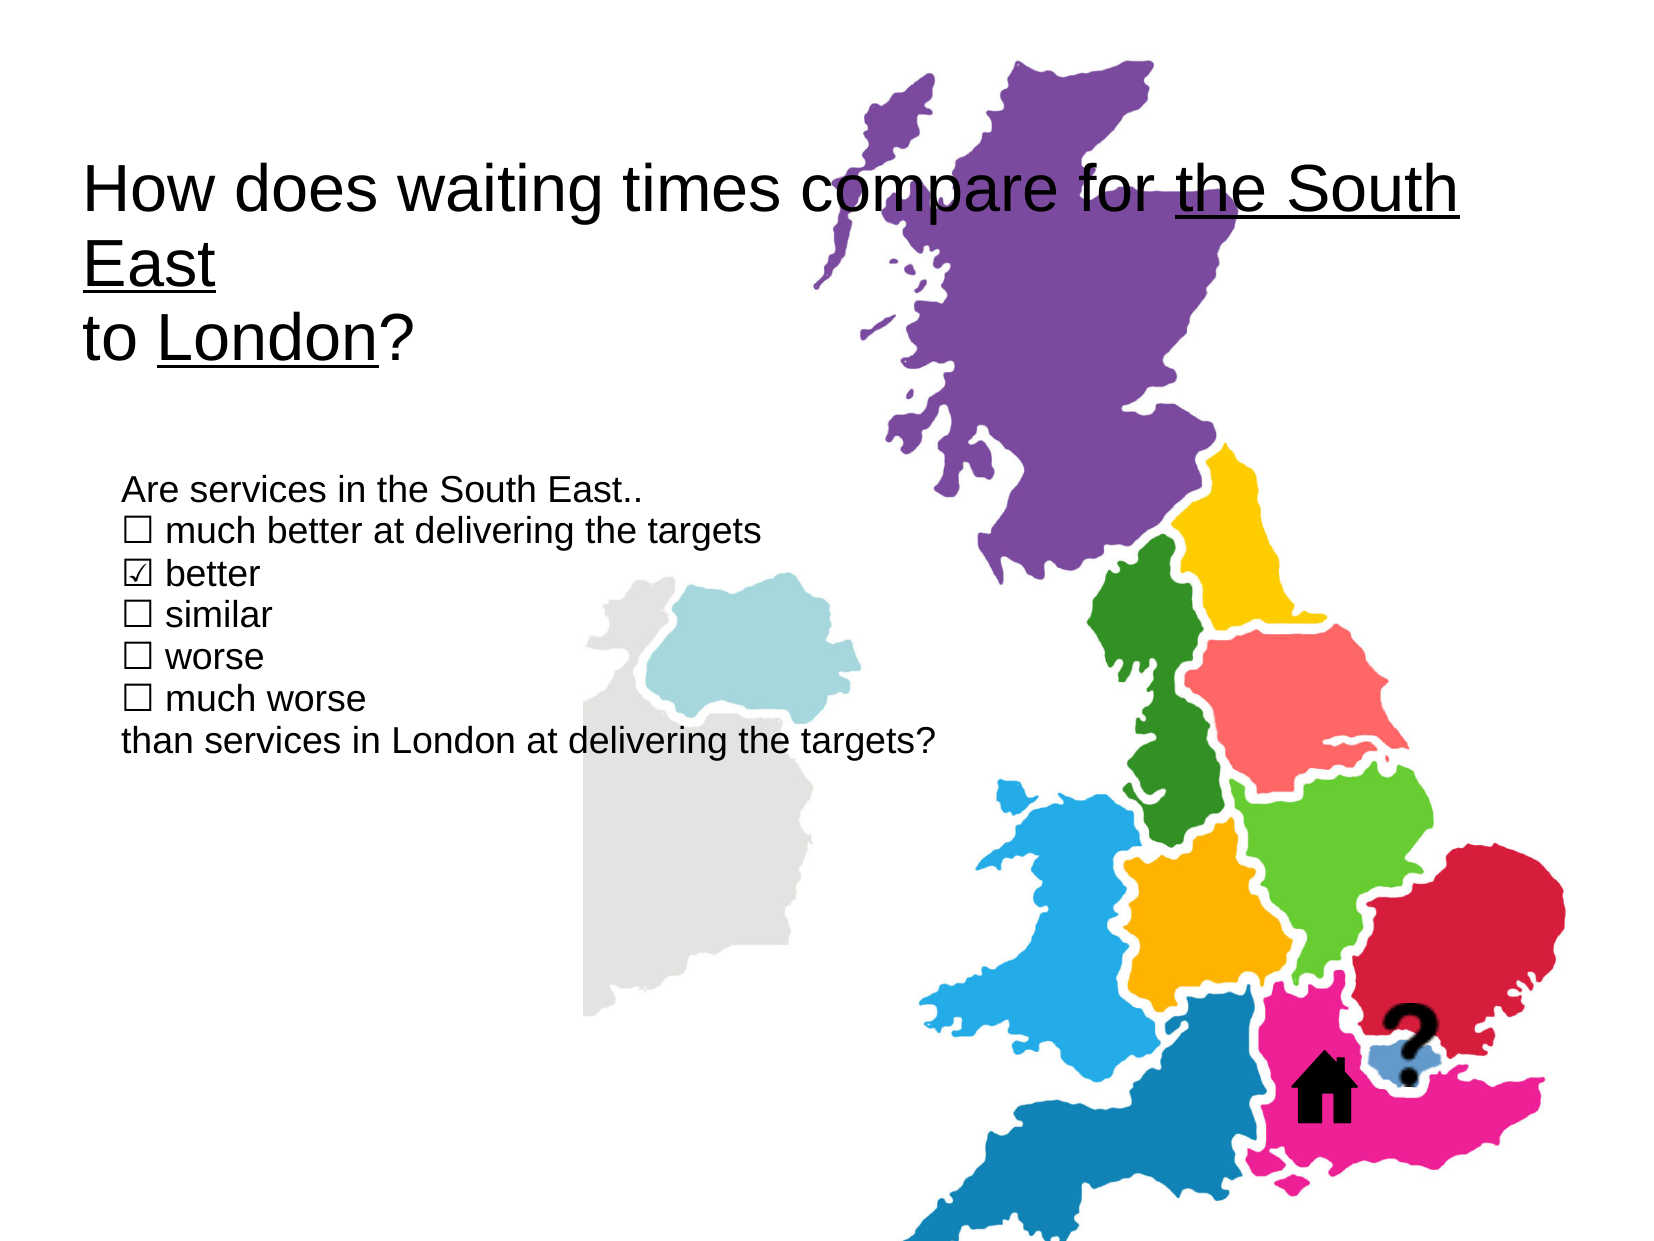

How does waiting times compare for the South East
to London?
Are services in the South East..
☐ much better at delivering the targets
☑ better
☐ similar
☐ worse
☐ much worse
than services in London at delivering the targets?